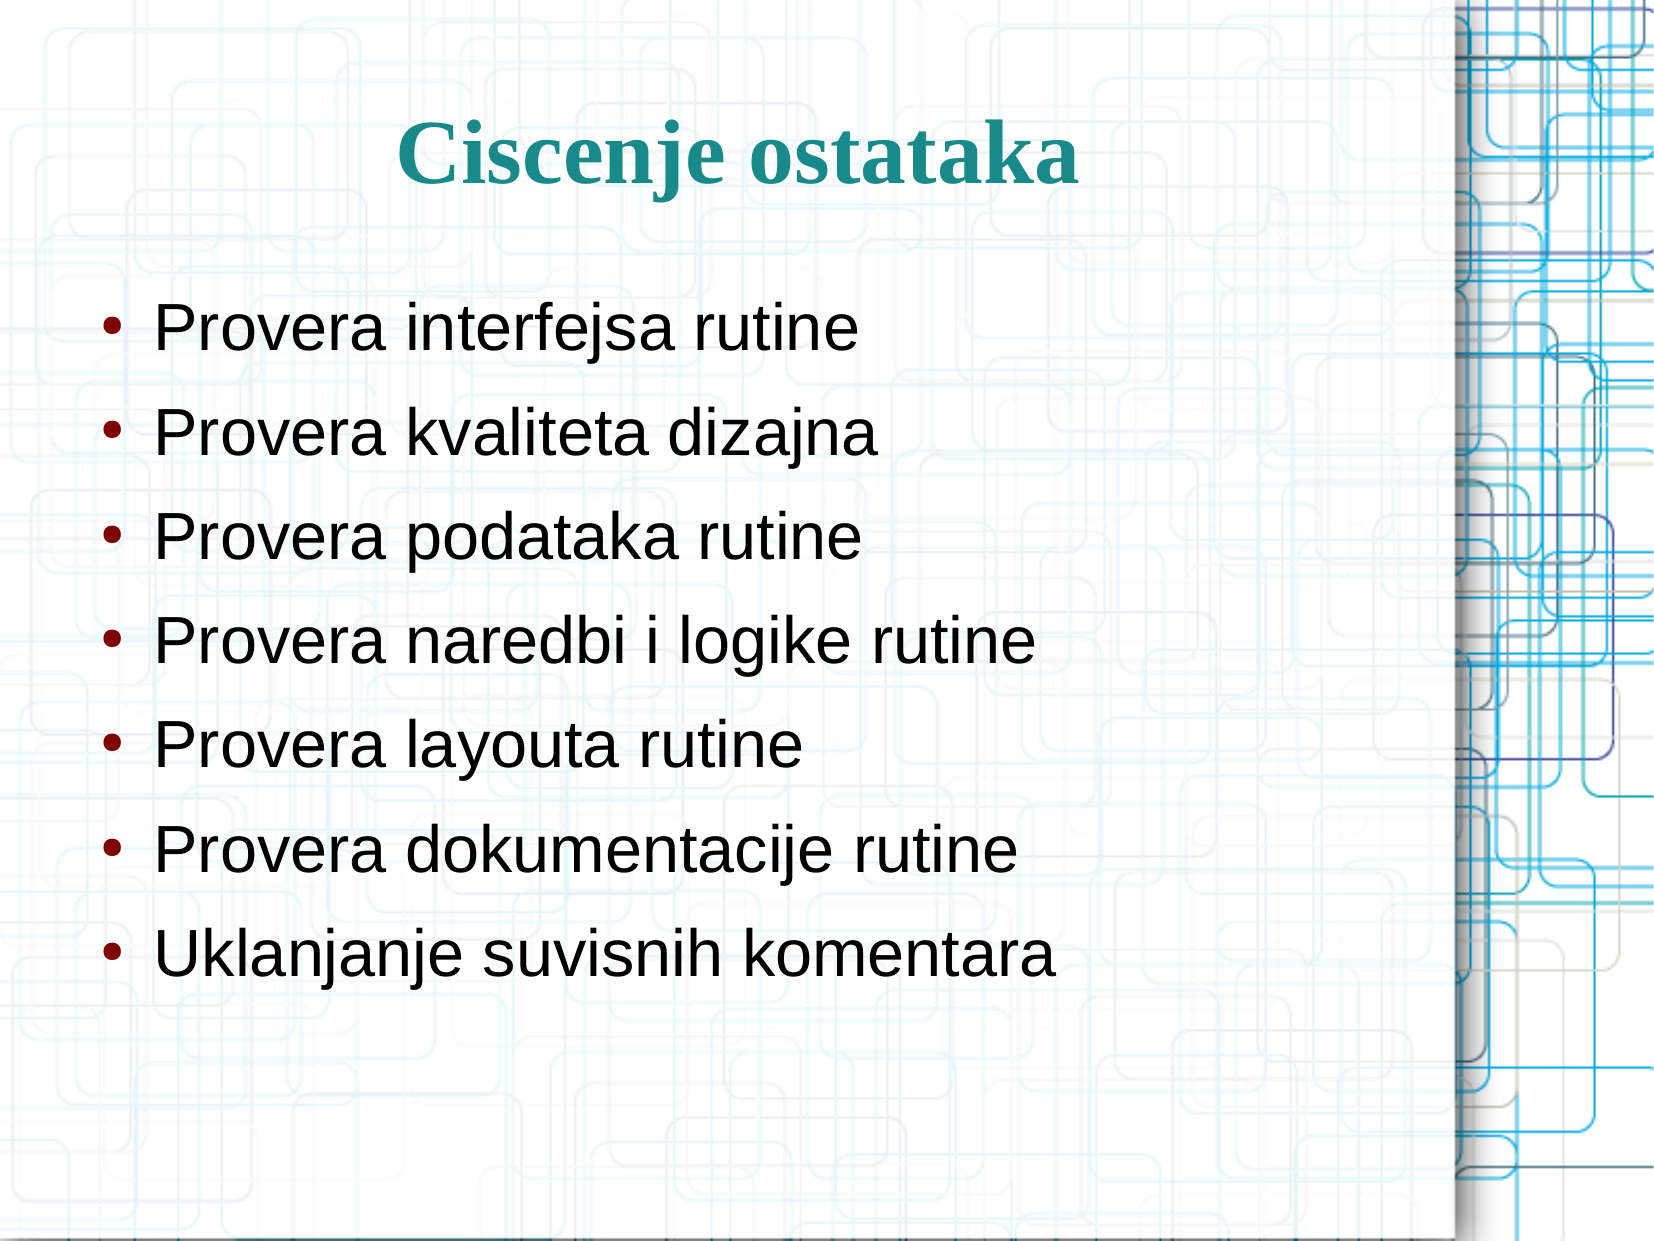

# Ciscenje ostataka
Provera interfejsa rutine
Provera kvaliteta dizajna
Provera podataka rutine
Provera naredbi i logike rutine
Provera layouta rutine
Provera dokumentacije rutine
Uklanjanje suvisnih komentara